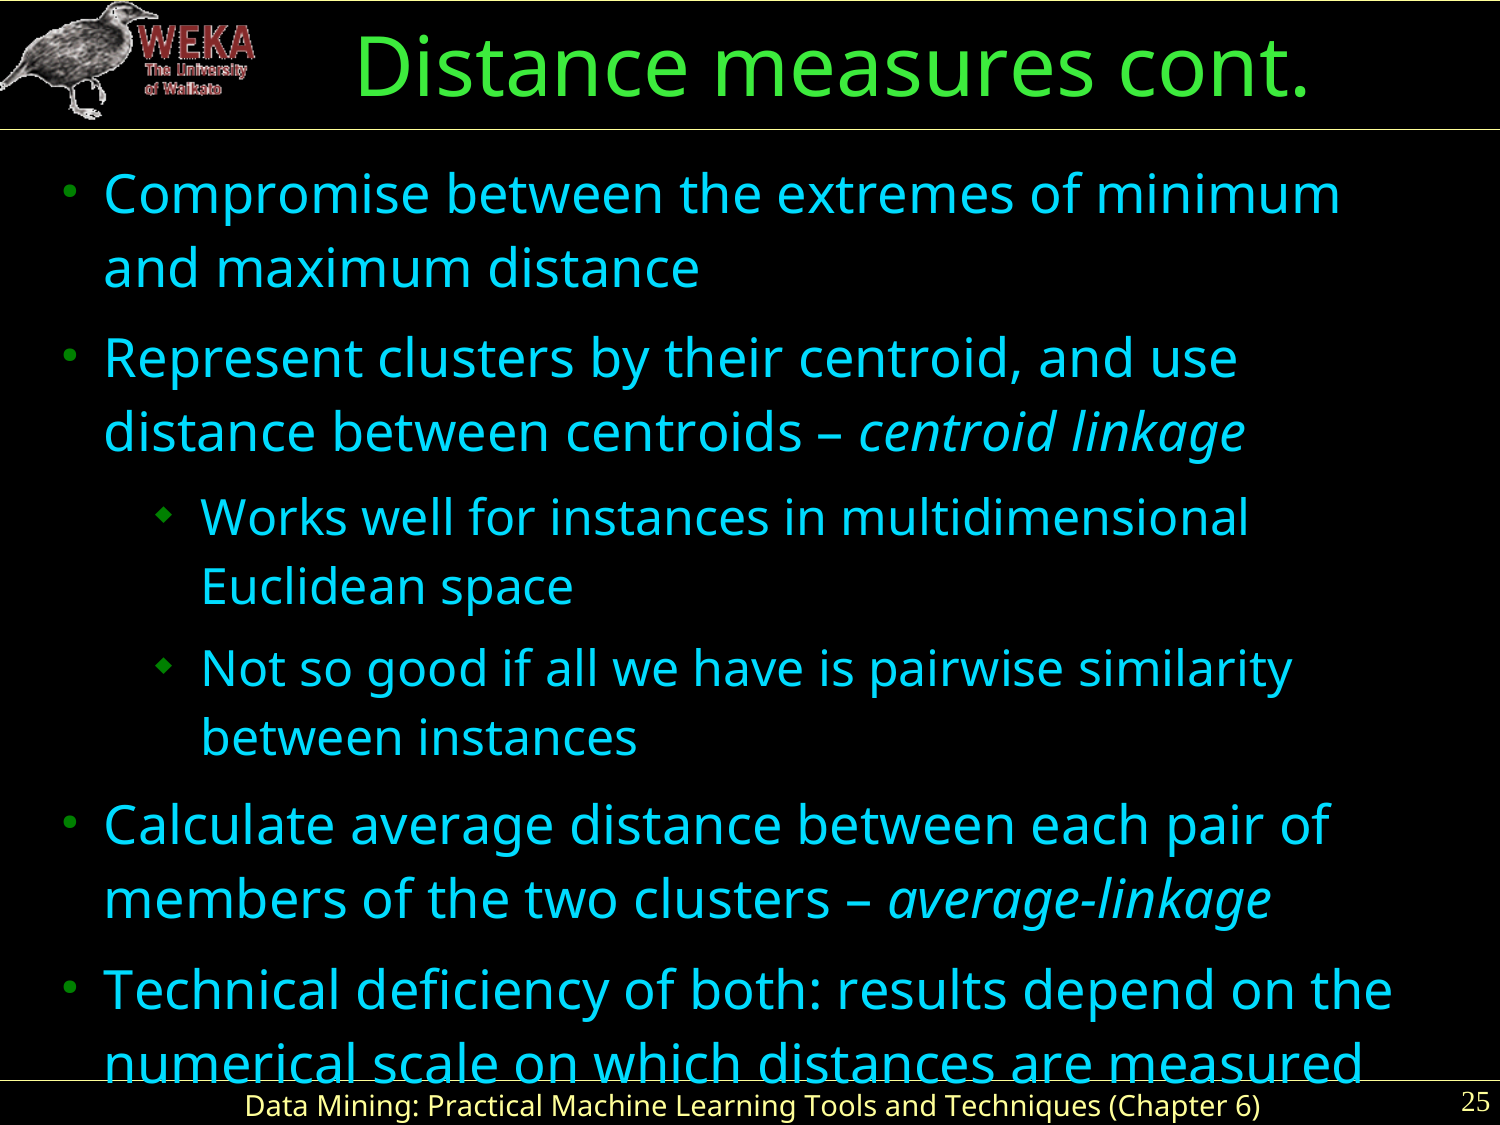

# Distance measures cont.
Compromise between the extremes of minimum and maximum distance
Represent clusters by their centroid, and use distance between centroids – centroid linkage
Works well for instances in multidimensional Euclidean space
Not so good if all we have is pairwise similarity between instances
Calculate average distance between each pair of members of the two clusters – average-linkage
Technical deficiency of both: results depend on the numerical scale on which distances are measured
Data Mining: Practical Machine Learning Tools and Techniques (Chapter 6)
25